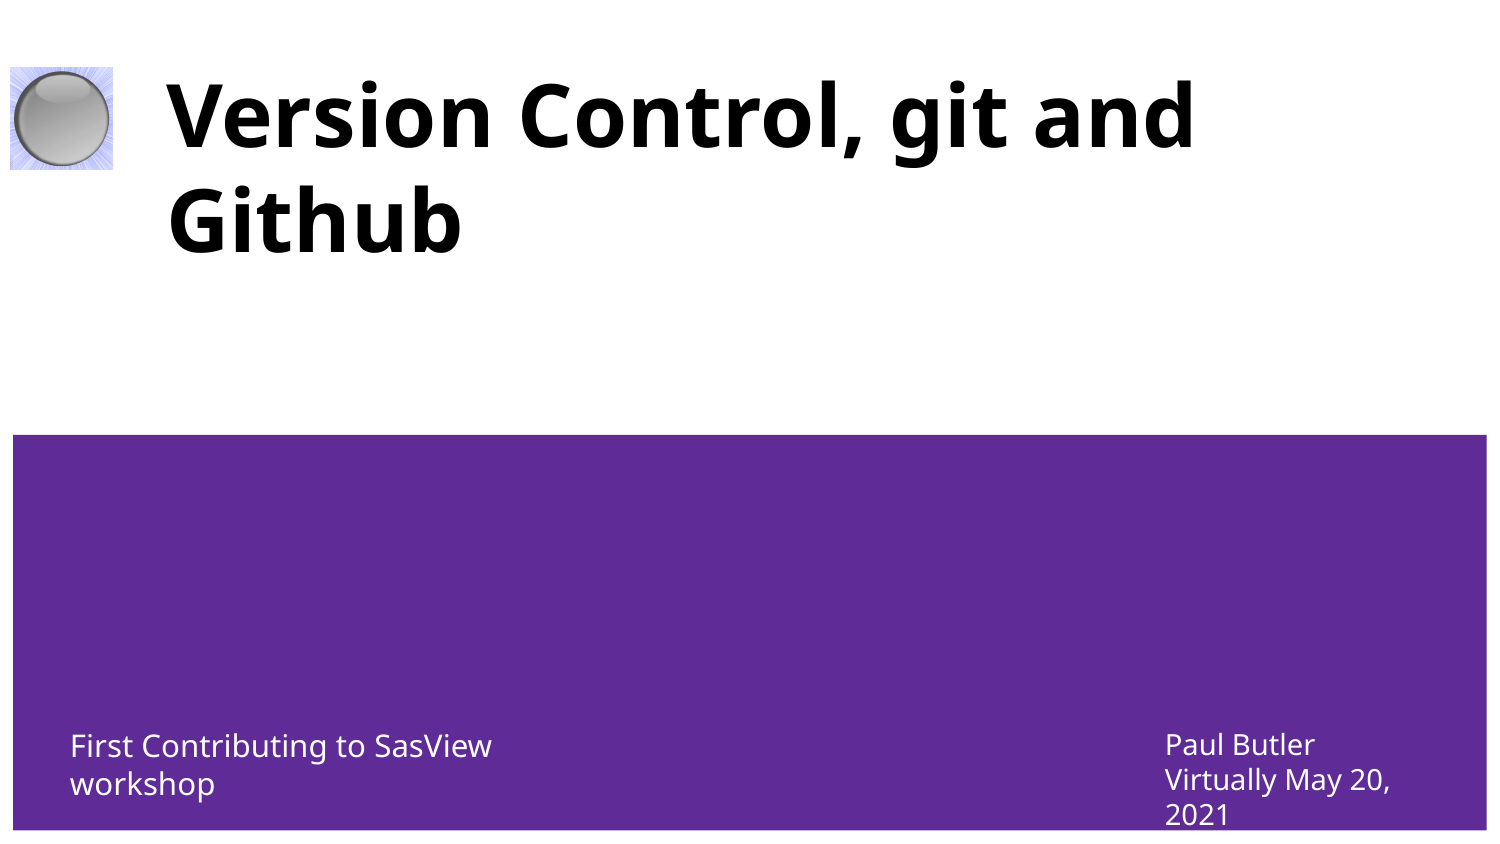

# Version Control, git and Github
First Contributing to SasView workshop
Paul Butler
Virtually May 20, 2021